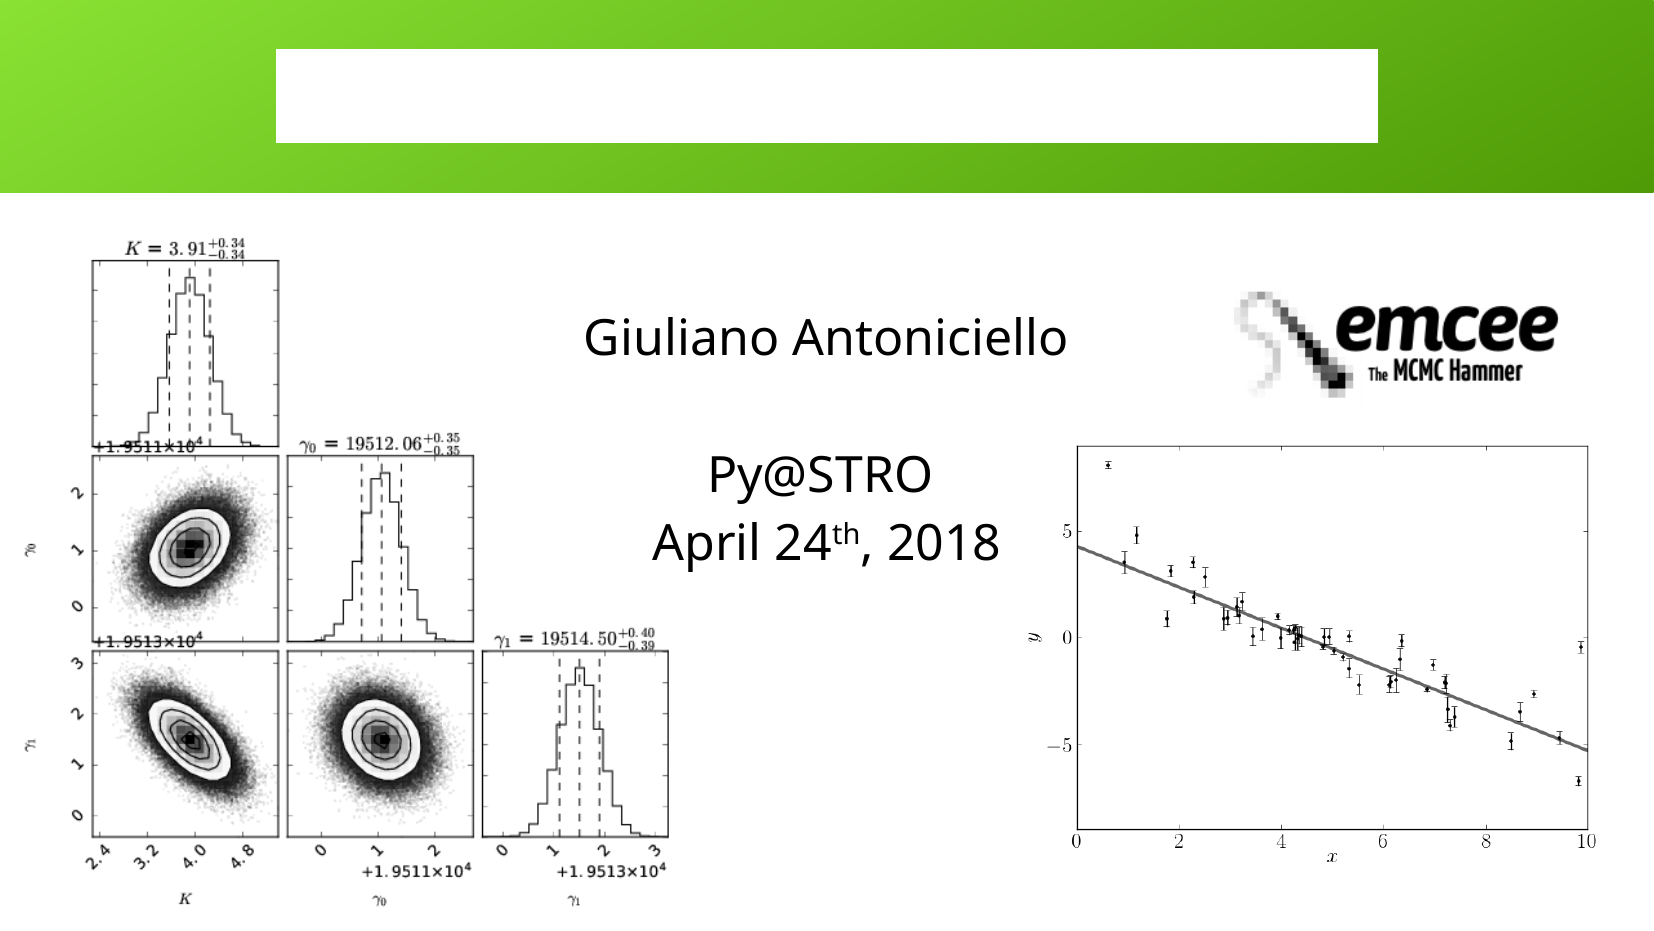

# Bayesian Model Fitting with emcee
Giuliano Antoniciello
Py@STRO
April 24th, 2018